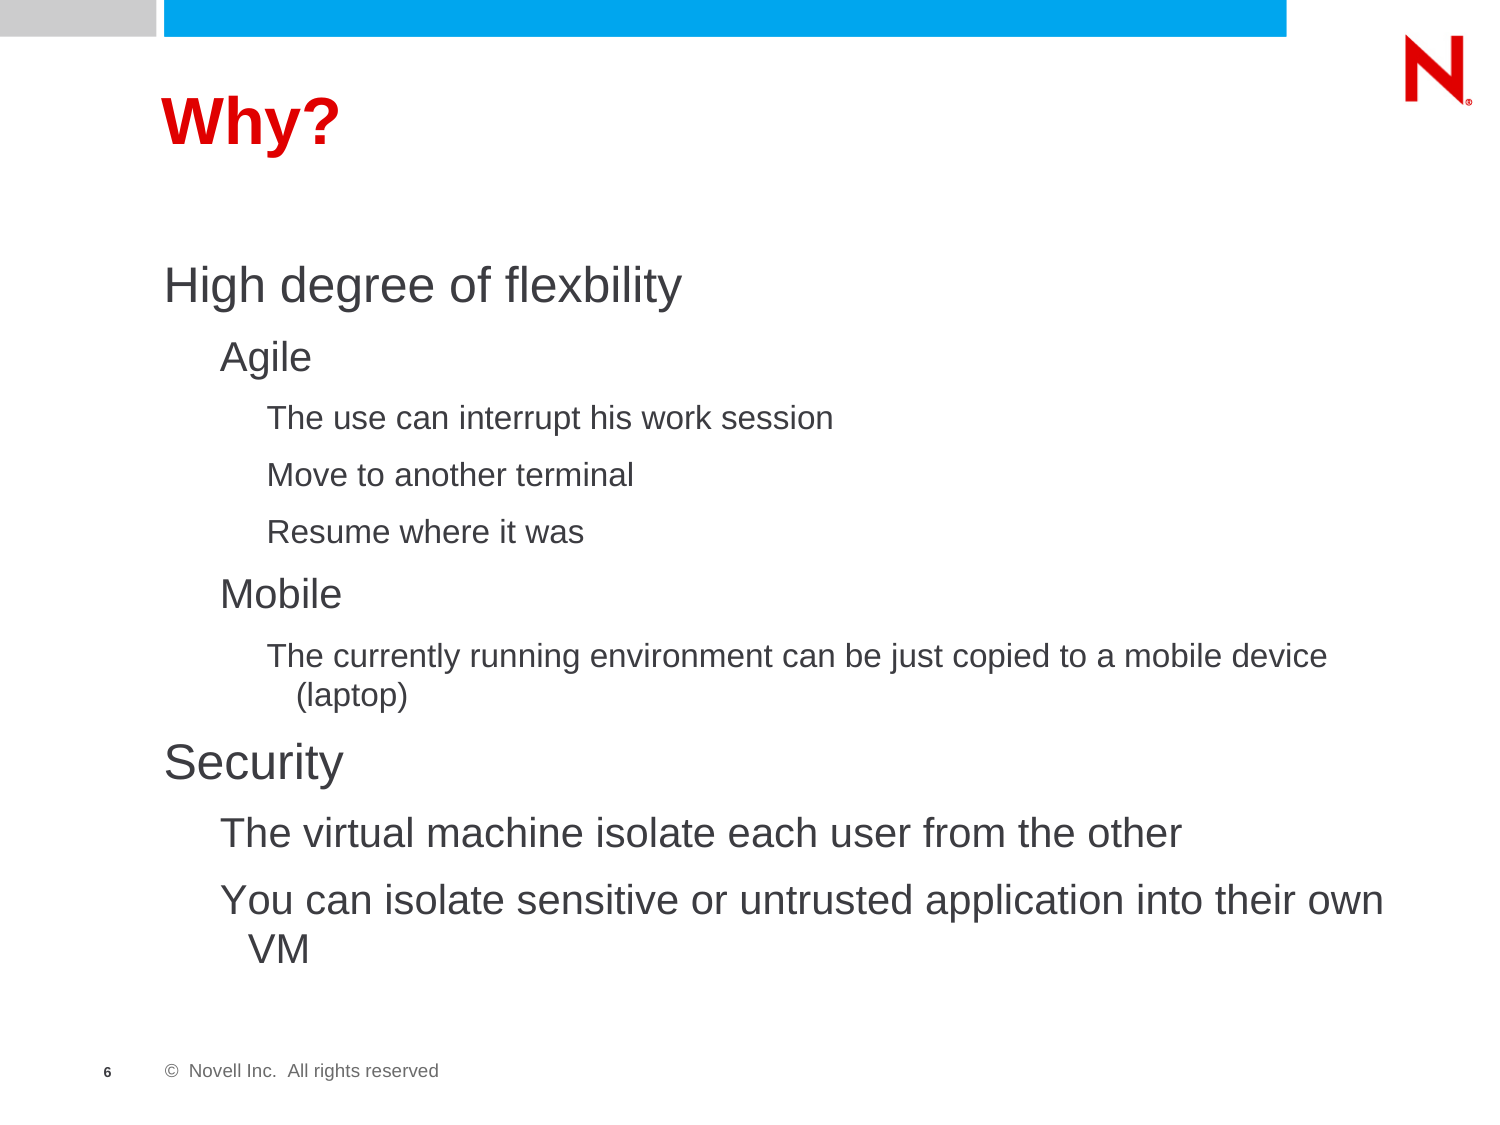

# Why?
High degree of flexbility
Agile
The use can interrupt his work session
Move to another terminal
Resume where it was
Mobile
The currently running environment can be just copied to a mobile device (laptop)
Security
The virtual machine isolate each user from the other
You can isolate sensitive or untrusted application into their own VM